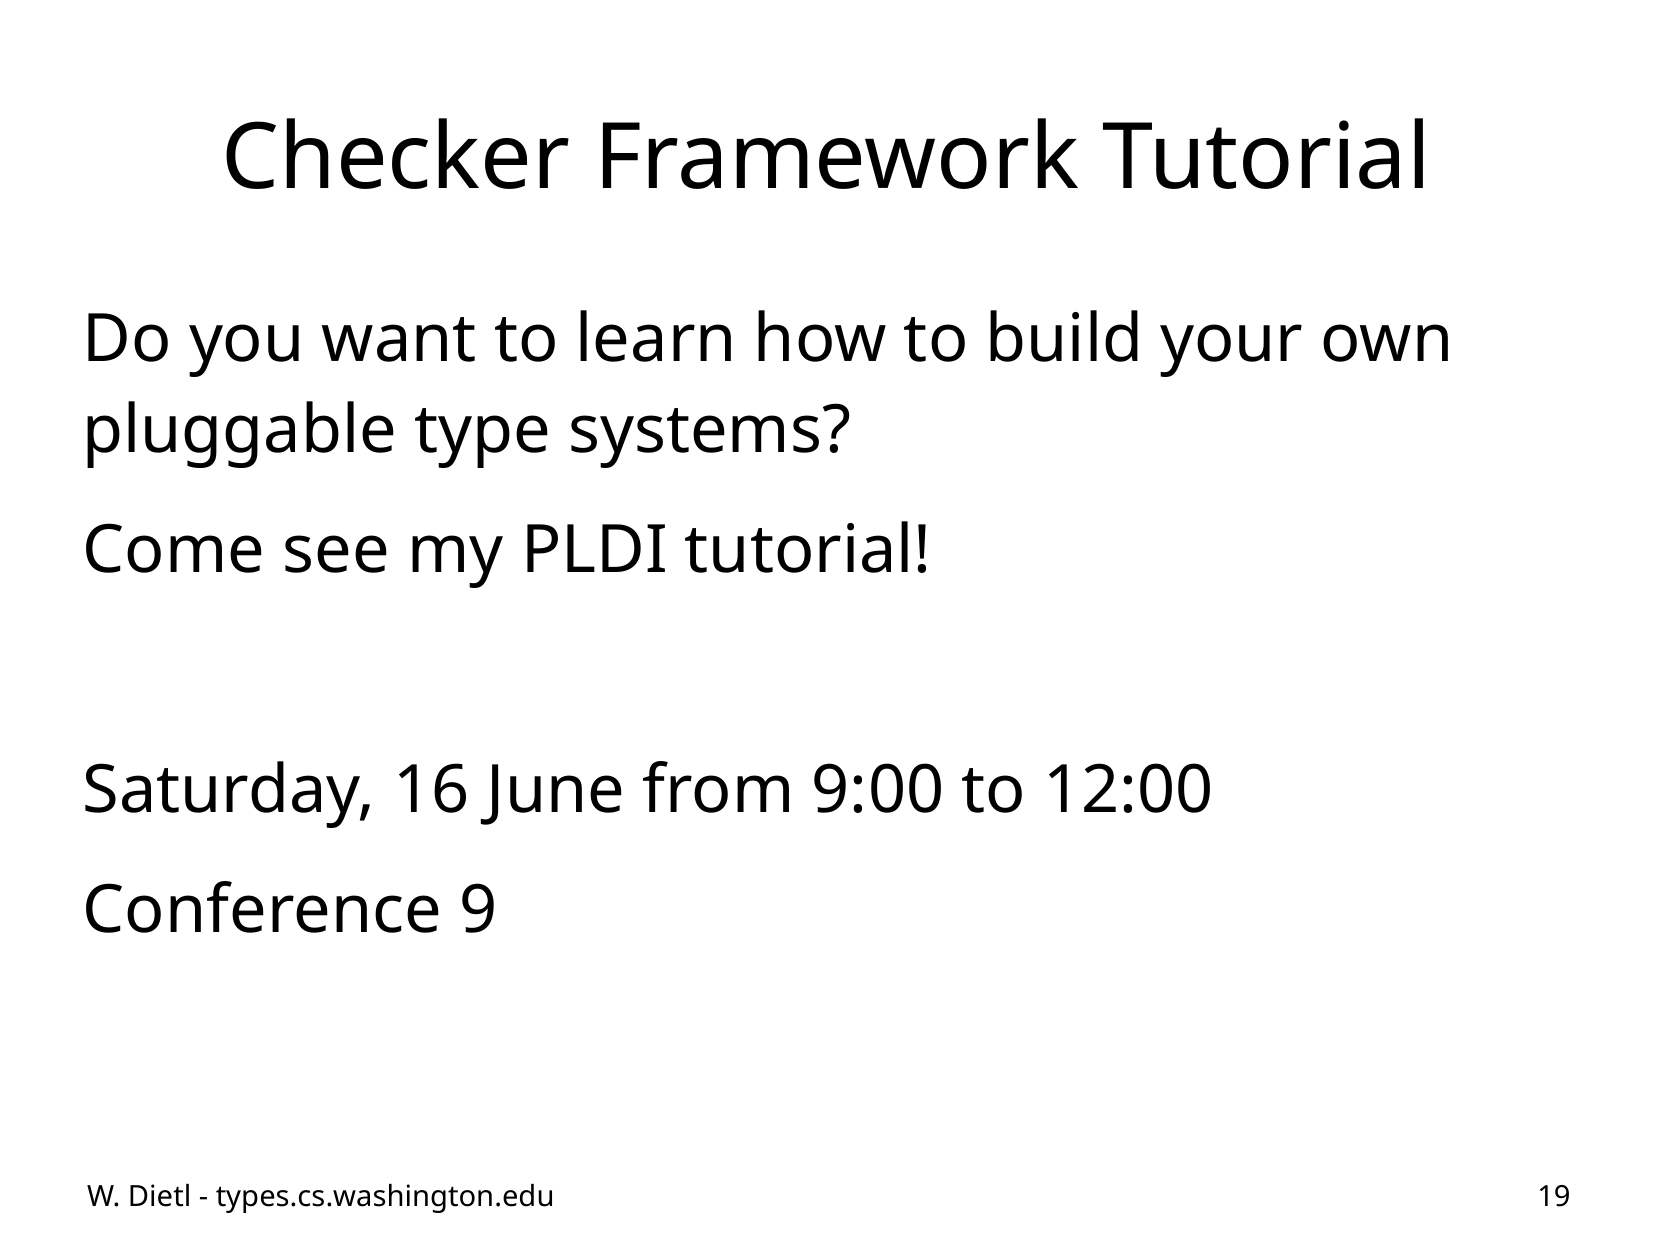

# Checker Framework Tutorial
Do you want to learn how to build your own pluggable type systems?
Come see my PLDI tutorial!
Saturday, 16 June from 9:00 to 12:00
Conference 9
W. Dietl - types.cs.washington.edu
19